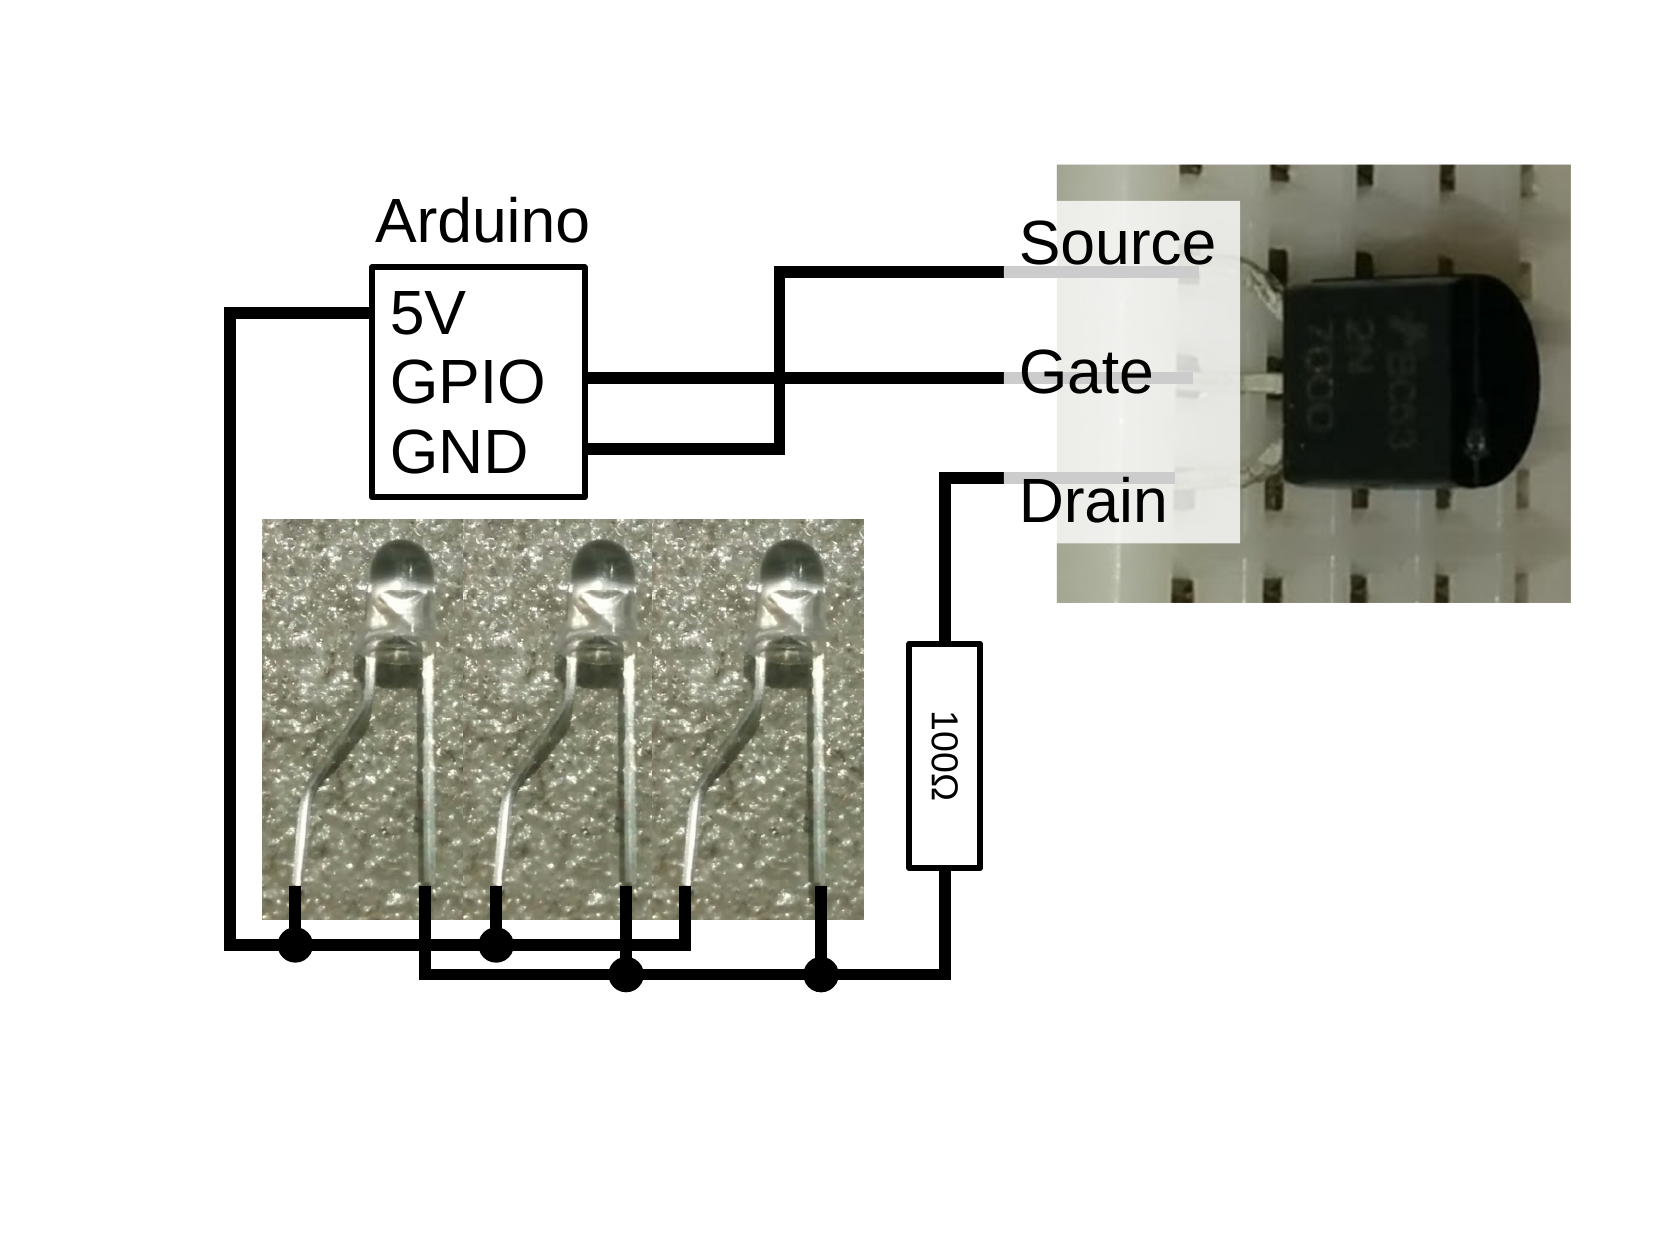

Arduino
Source
Gate
Drain
5V
GPIO
GND
100Ω